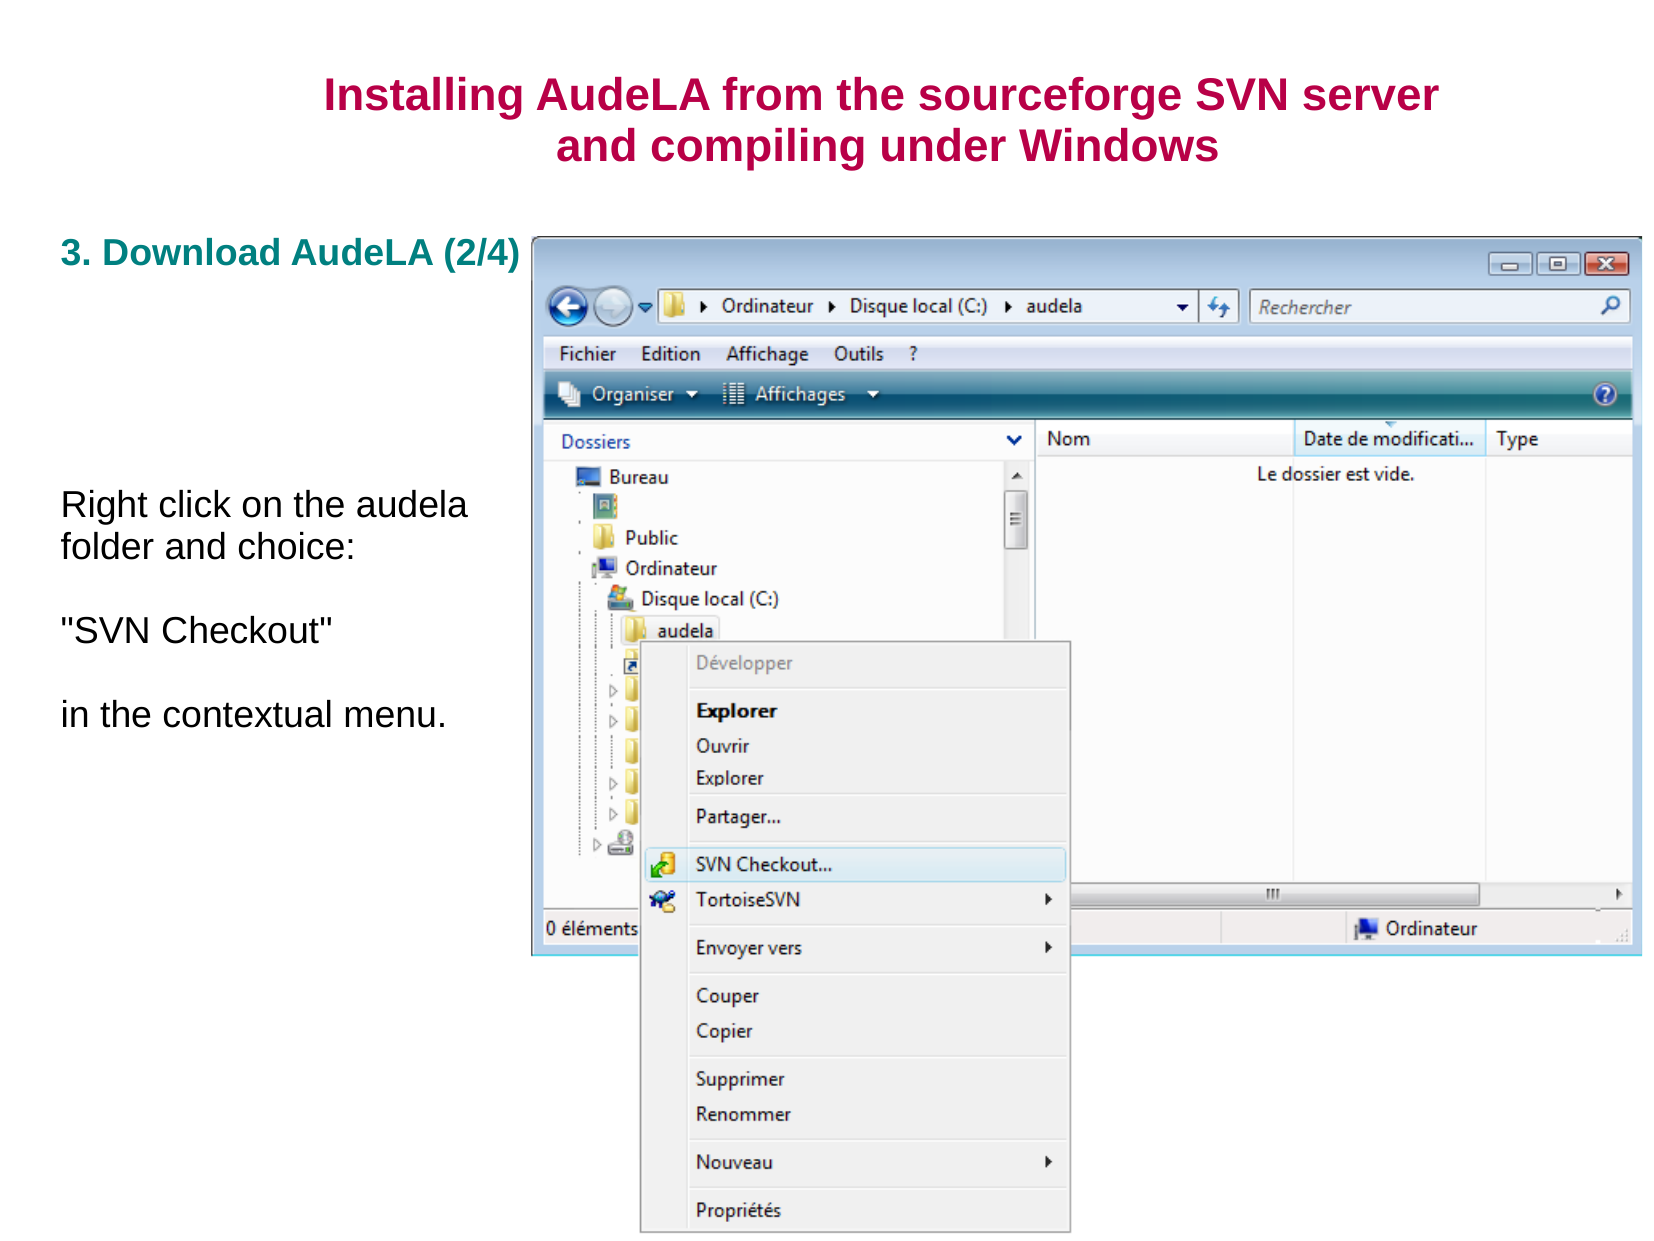

Installing AudeLA from the sourceforge SVN server
and compiling under Windows
3. Download AudeLA (2/4)
Right click on the audela
folder and choice:
"SVN Checkout"
in the contextual menu.